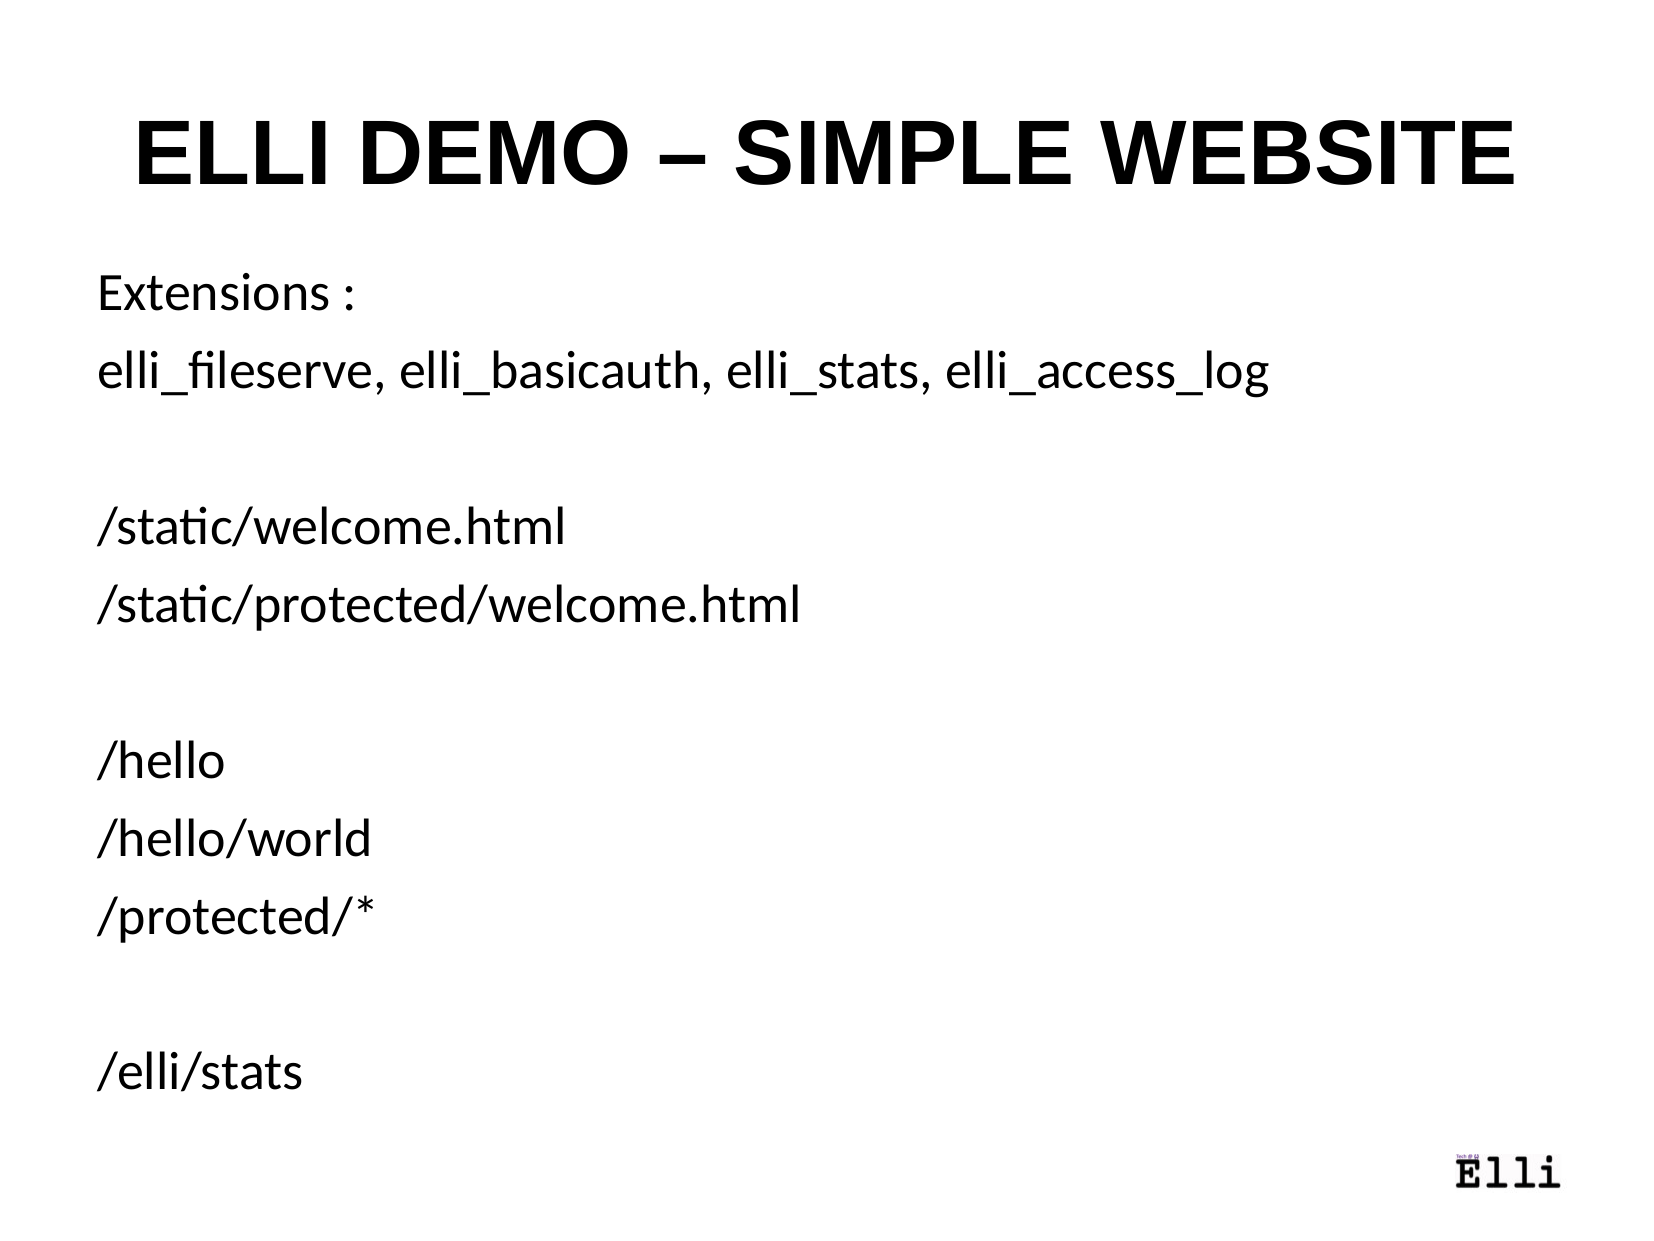

# ELLI DEMO – SIMPLE WEBSITE
Extensions :
elli_fileserve, elli_basicauth, elli_stats, elli_access_log
/static/welcome.html
/static/protected/welcome.html
/hello
/hello/world
/protected/*
/elli/stats